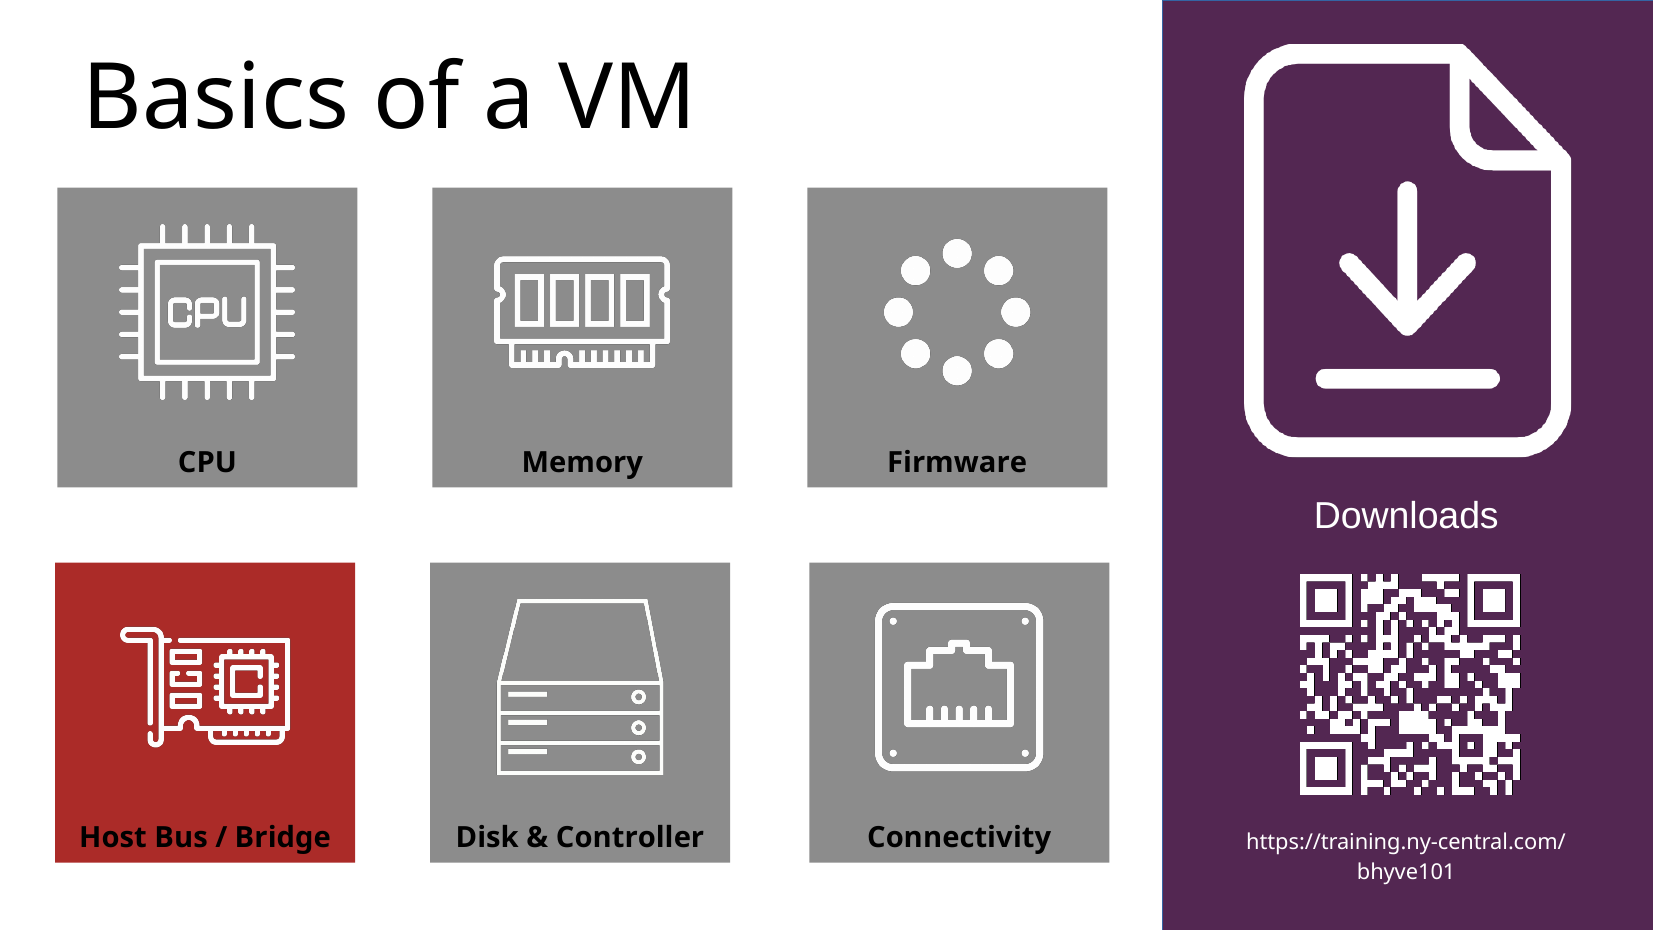

# Basics of a VM
CPU
Memory
Firmware
Downloads
Host Bus / Bridge
Disk & Controller
Connectivity
https://training.ny-central.com/bhyve101